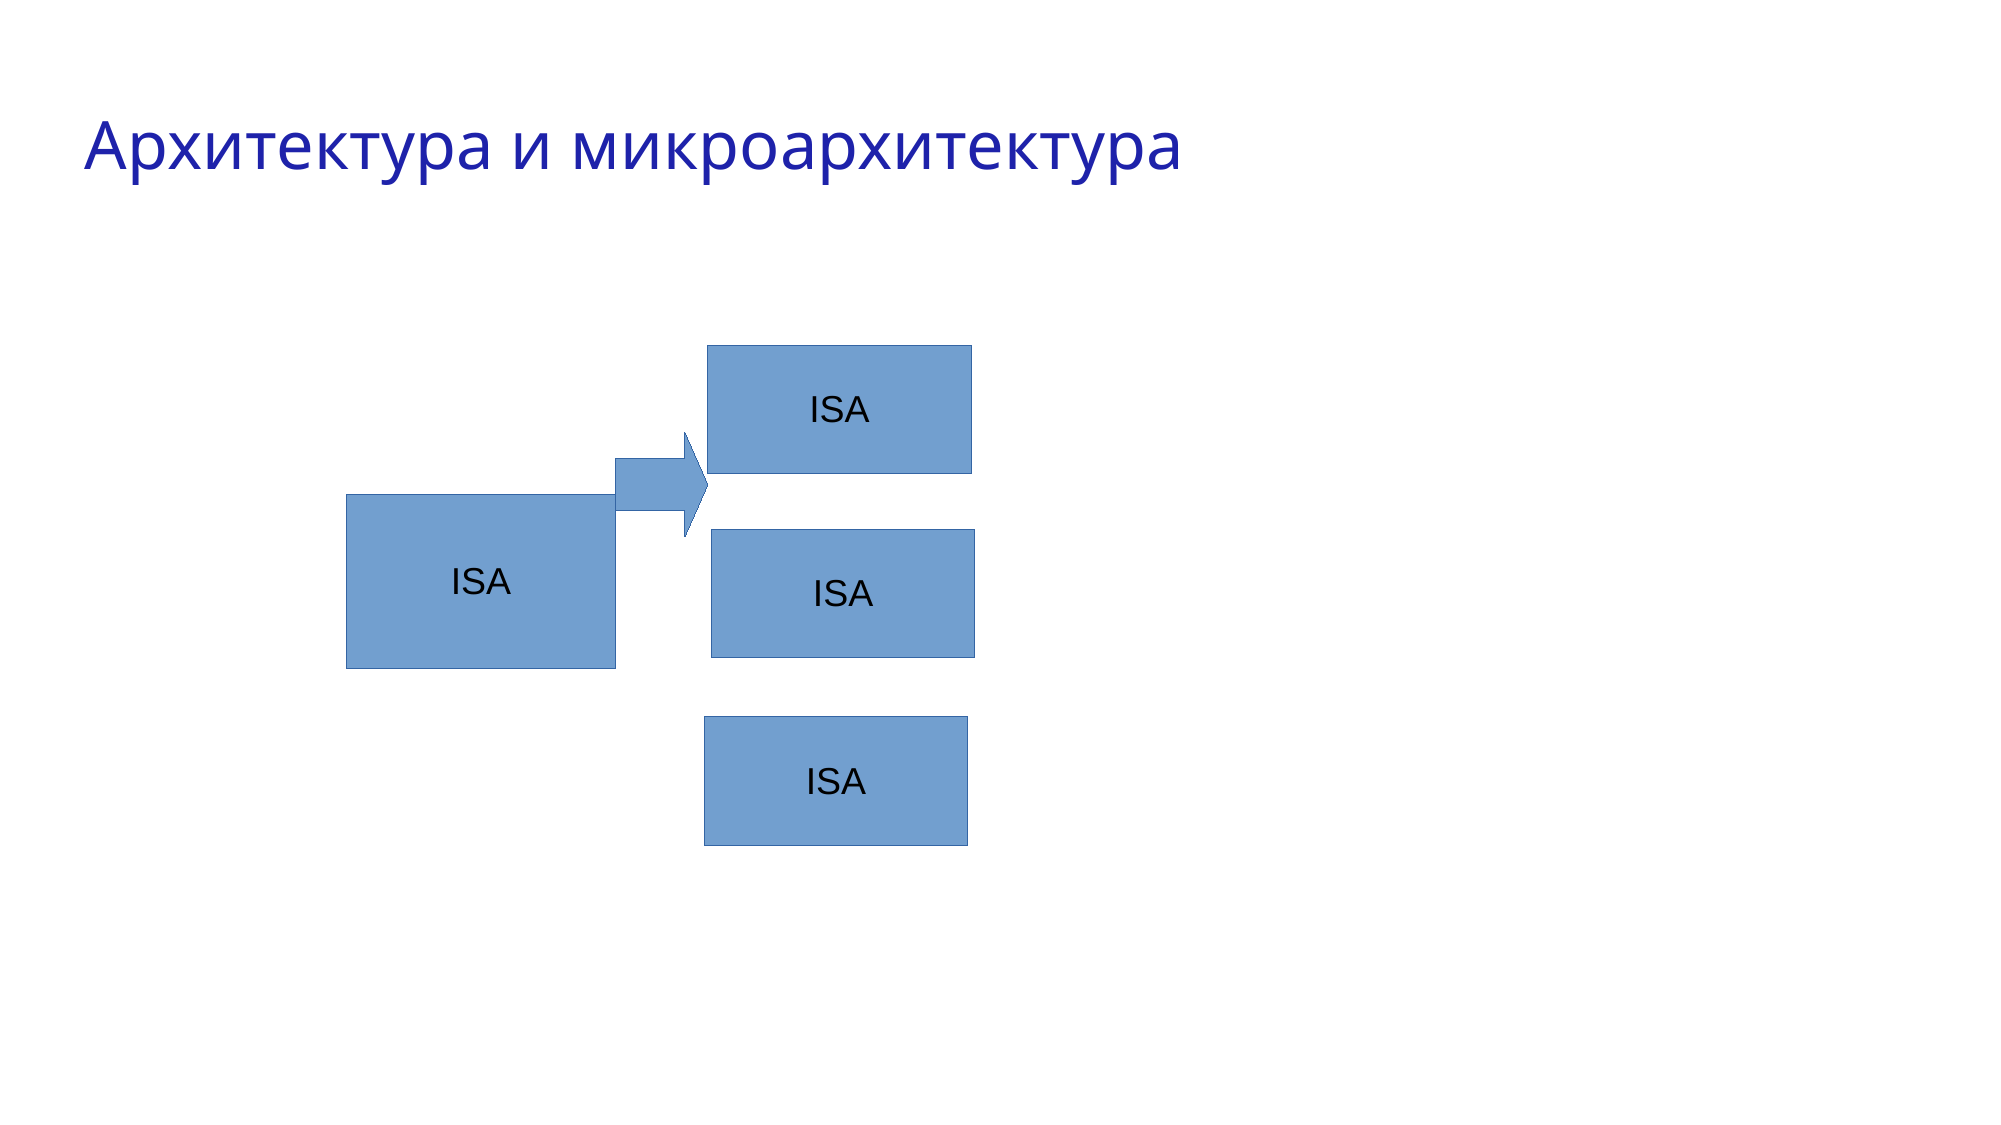

# Архитектура и микроархитектура
ISA
ISA
ISA
ISA